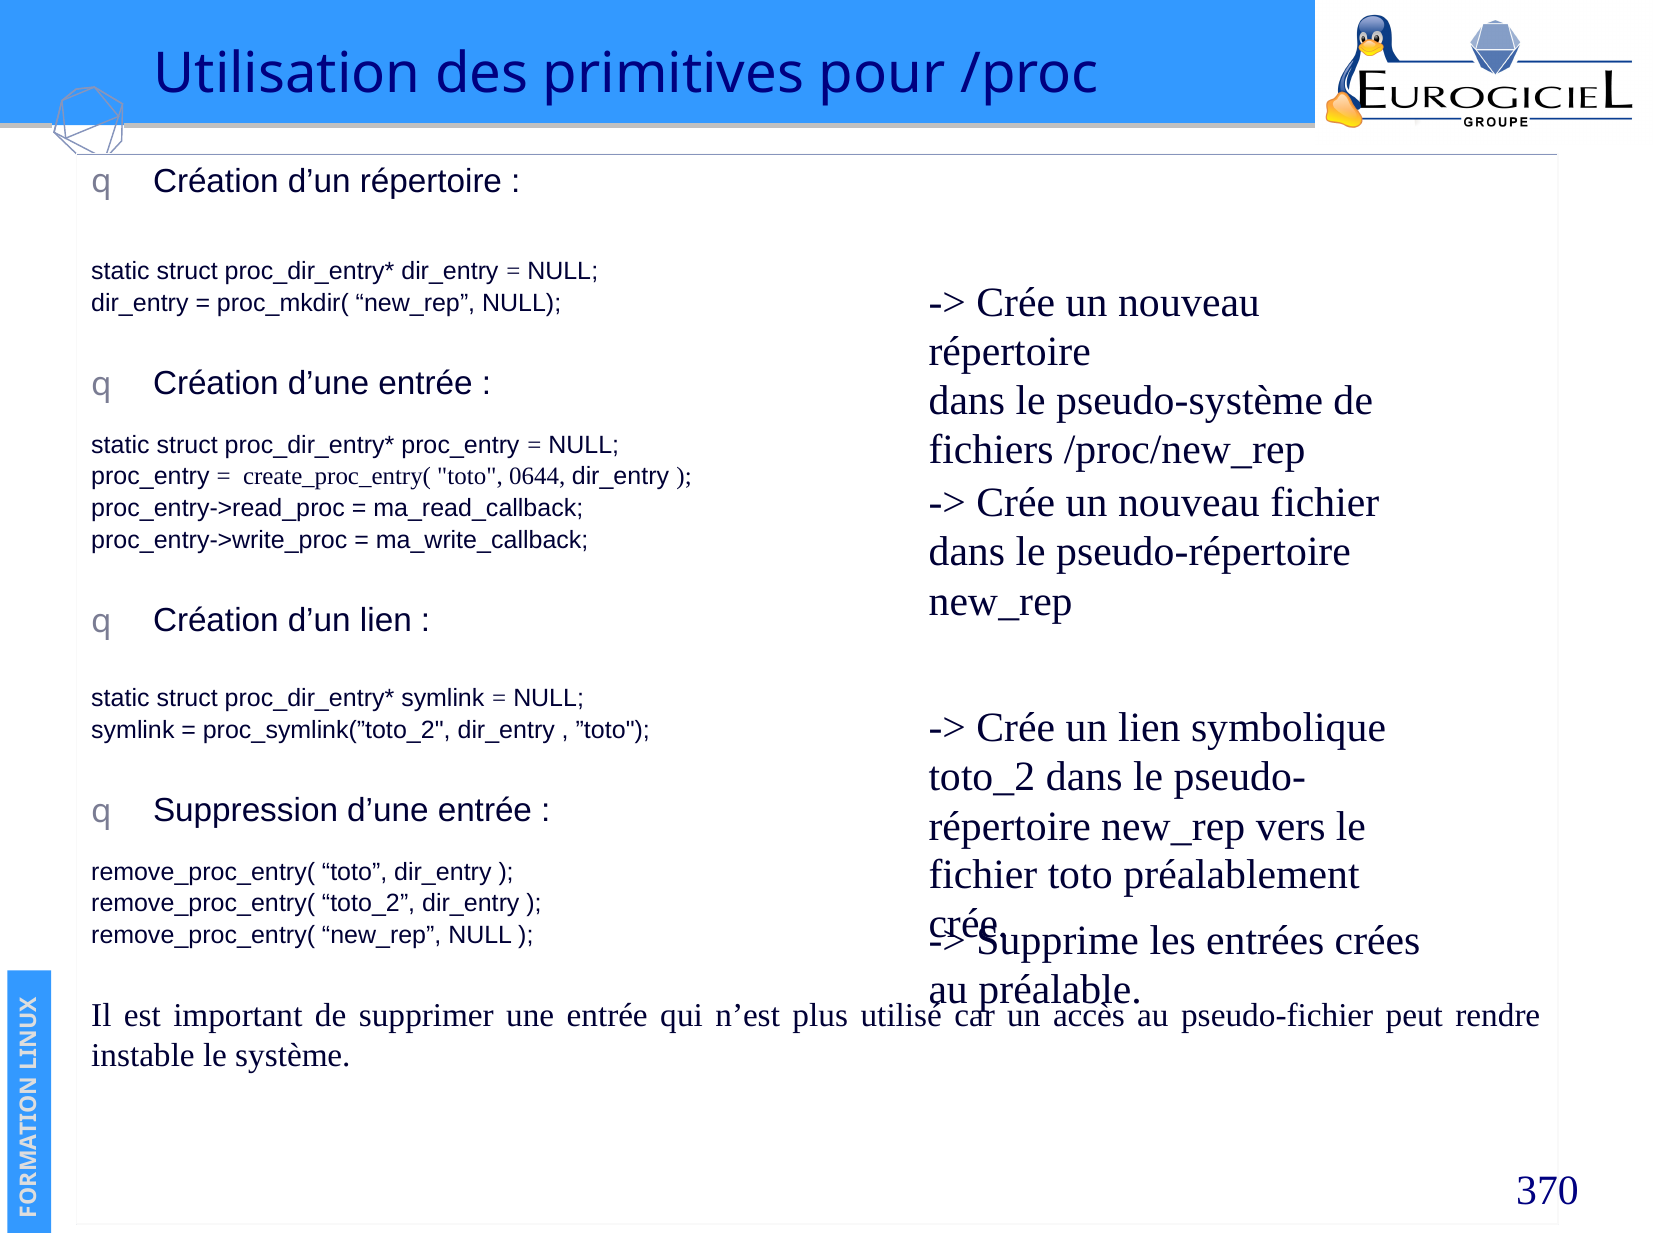

# Utilisation des primitives pour /proc
Création d’un répertoire :
static struct proc_dir_entry* dir_entry = NULL;
dir_entry = proc_mkdir( “new_rep”, NULL);
Création d’une entrée :
static struct proc_dir_entry* proc_entry = NULL;
proc_entry = create_proc_entry( "toto", 0644, dir_entry );
proc_entry->read_proc = ma_read_callback;
proc_entry->write_proc = ma_write_callback;
Création d’un lien :
static struct proc_dir_entry* symlink = NULL;
symlink = proc_symlink(”toto_2", dir_entry , ”toto");
Suppression d’une entrée :
remove_proc_entry( “toto”, dir_entry );
remove_proc_entry( “toto_2”, dir_entry );
remove_proc_entry( “new_rep”, NULL );
Il est important de supprimer une entrée qui n’est plus utilisé car un accès au pseudo-fichier peut rendre instable le système.
-> Crée un nouveau répertoire
dans le pseudo-système de fichiers /proc/new_rep
-> Crée un nouveau fichier dans le pseudo-répertoire new_rep
-> Crée un lien symbolique toto_2 dans le pseudo-répertoire new_rep vers le fichier toto préalablement crée.
-> Supprime les entrées crées au préalable.